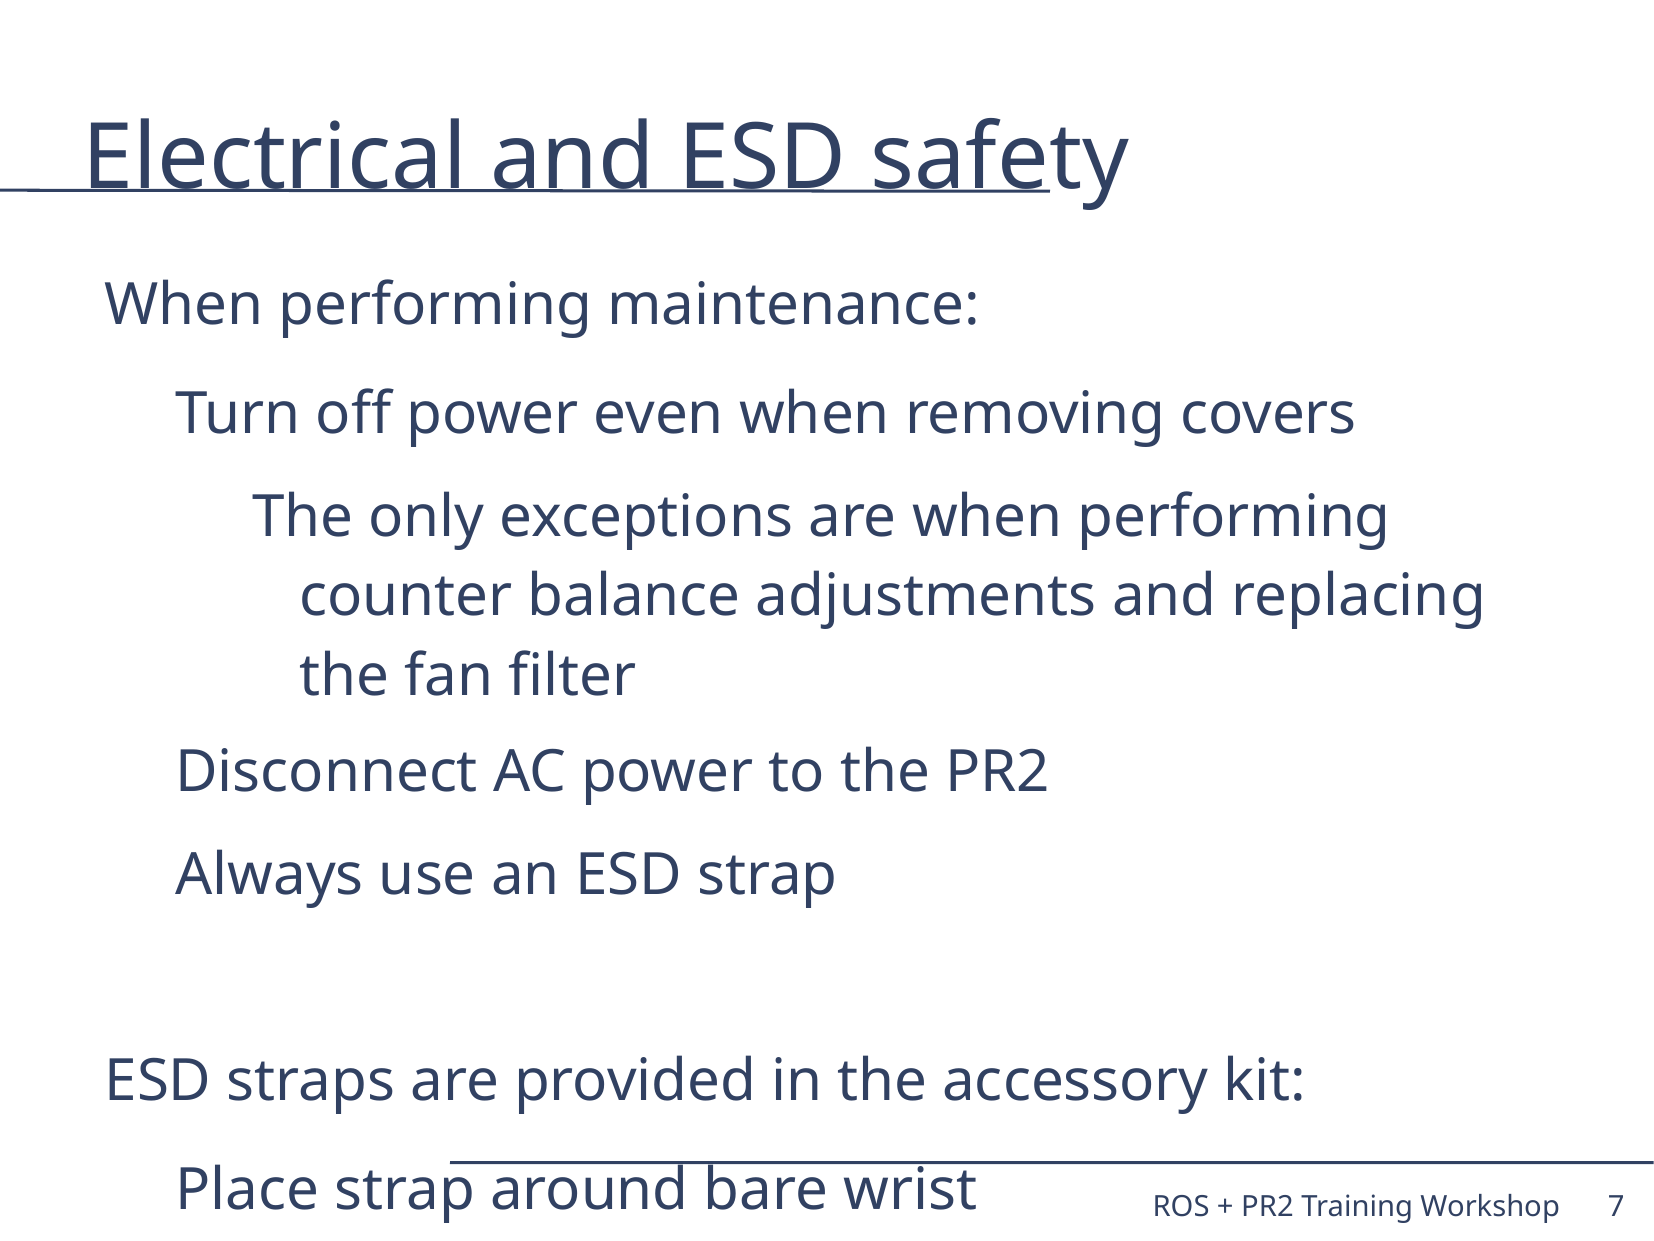

# Electrical and ESD safety
When performing maintenance:
Turn off power even when removing covers
The only exceptions are when performing counter balance adjustments and replacing the fan filter
Disconnect AC power to the PR2
Always use an ESD strap
ESD straps are provided in the accessory kit:
Place strap around bare wrist
Plug jack into accessory panel